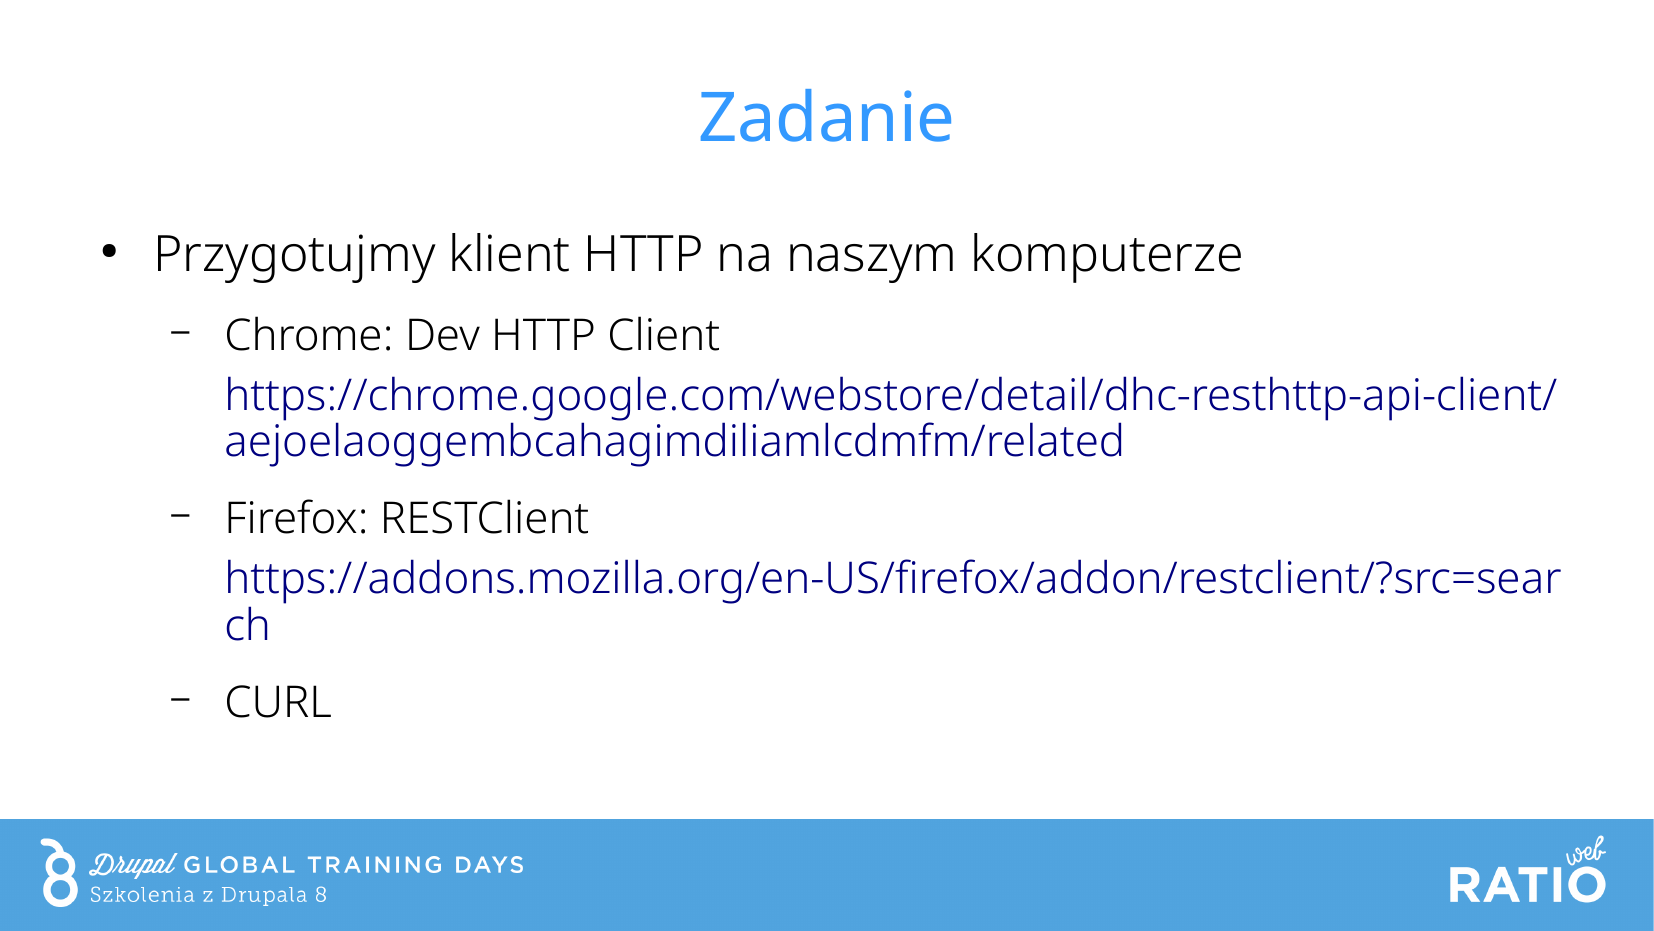

# Zadanie
Przygotujmy klient HTTP na naszym komputerze
Chrome: Dev HTTP Client https://chrome.google.com/webstore/detail/dhc-resthttp-api-client/aejoelaoggembcahagimdiliamlcdmfm/related
Firefox: RESTClient https://addons.mozilla.org/en-US/firefox/addon/restclient/?src=search
CURL